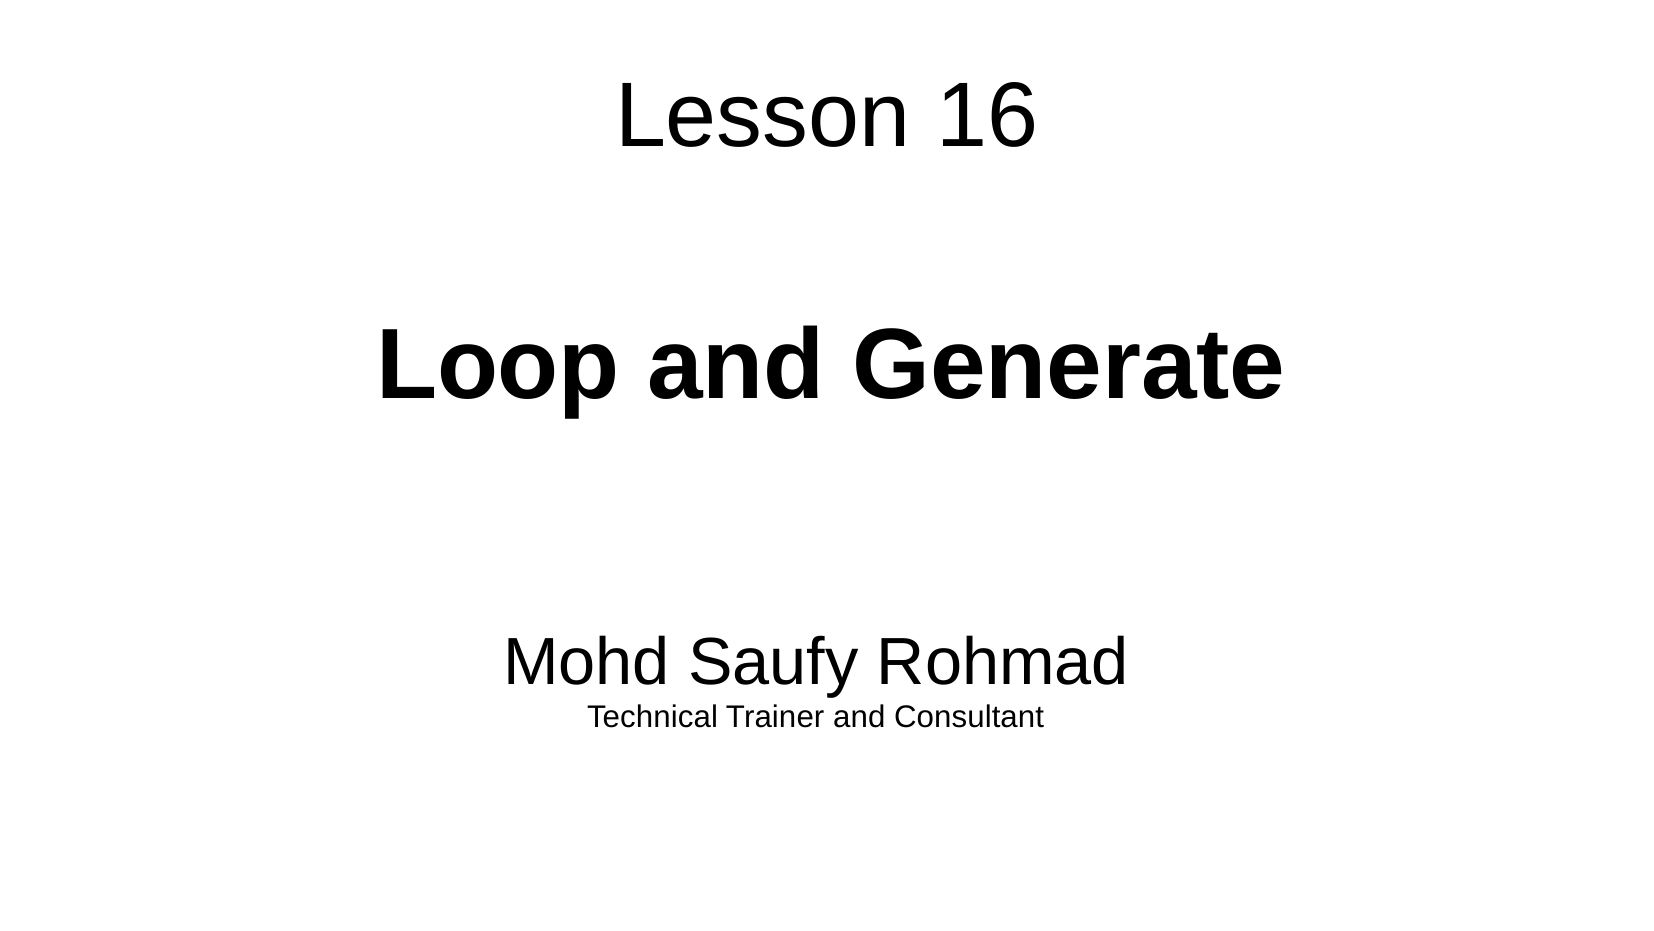

# Lesson 16
Loop and Generate
Mohd Saufy Rohmad
Technical Trainer and Consultant